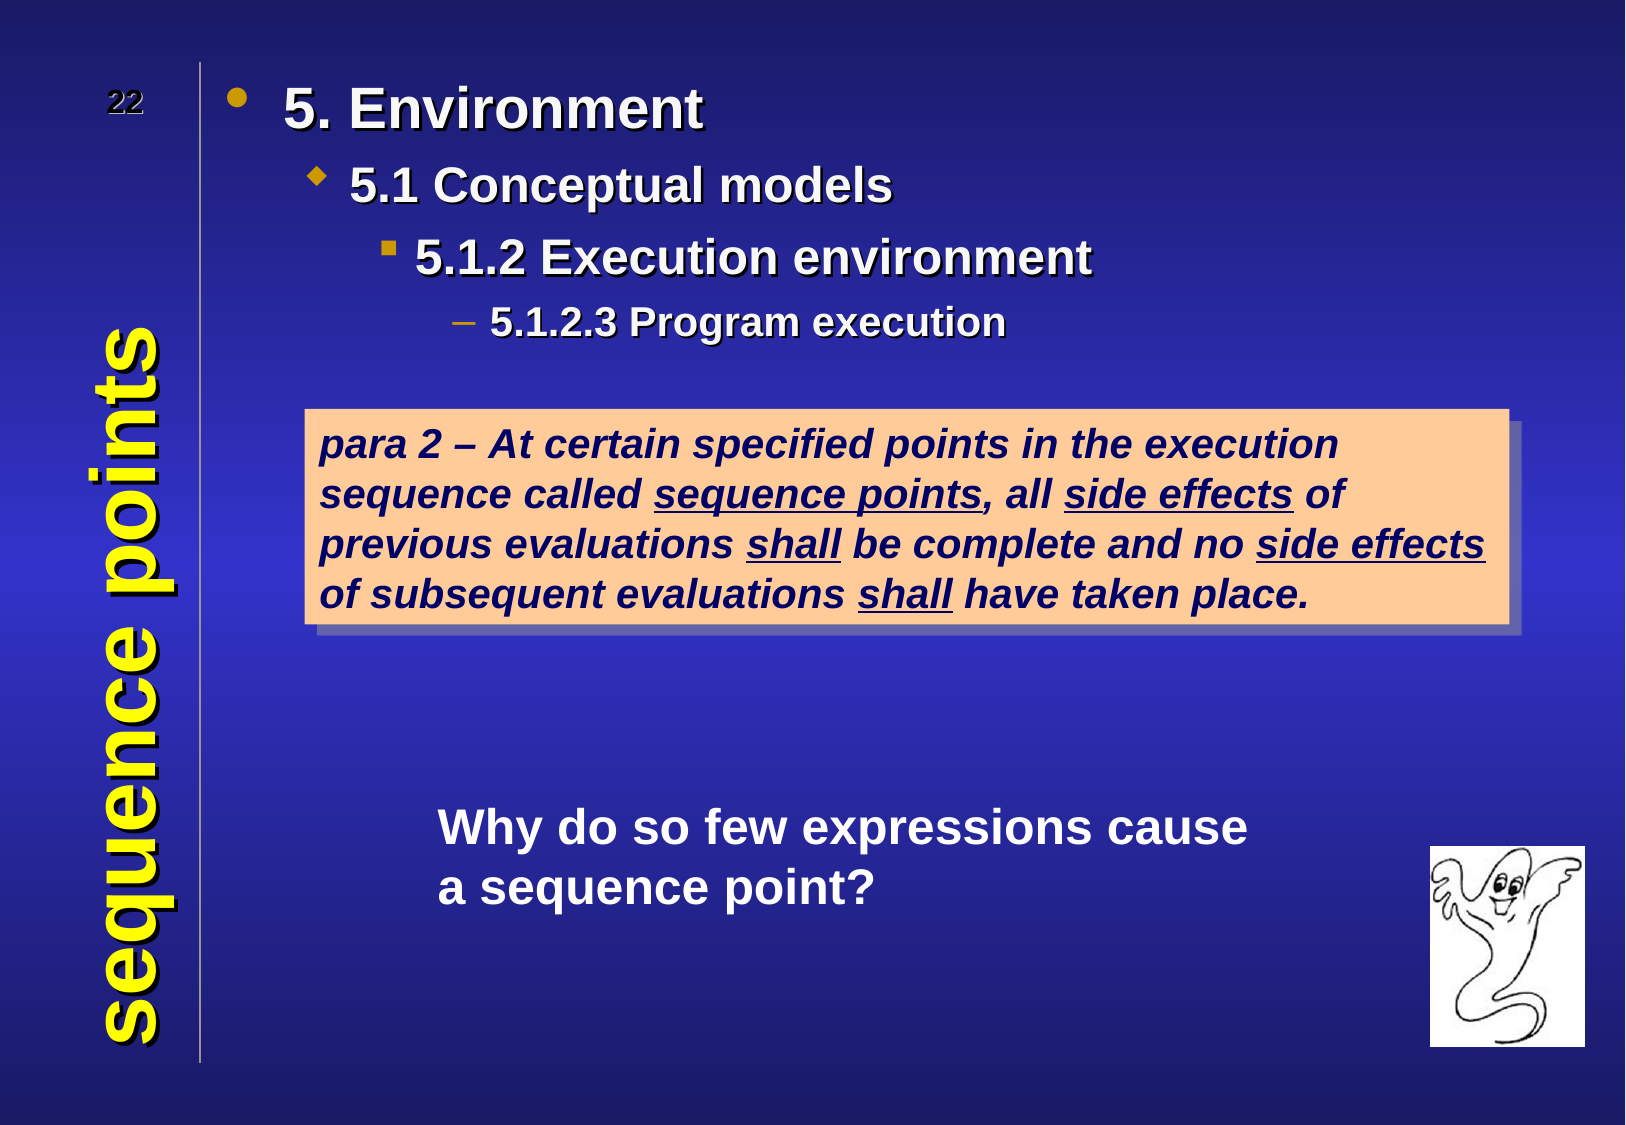

22
5. Environment
5.1 Conceptual models
5.1.2 Execution environment
5.1.2.3 Program execution
para 2 – At certain specified points in the execution sequence called sequence points, all side effects of previous evaluations shall be complete and no side effects of subsequent evaluations shall have taken place.
# sequence points
Why do so few expressions cause a sequence point?